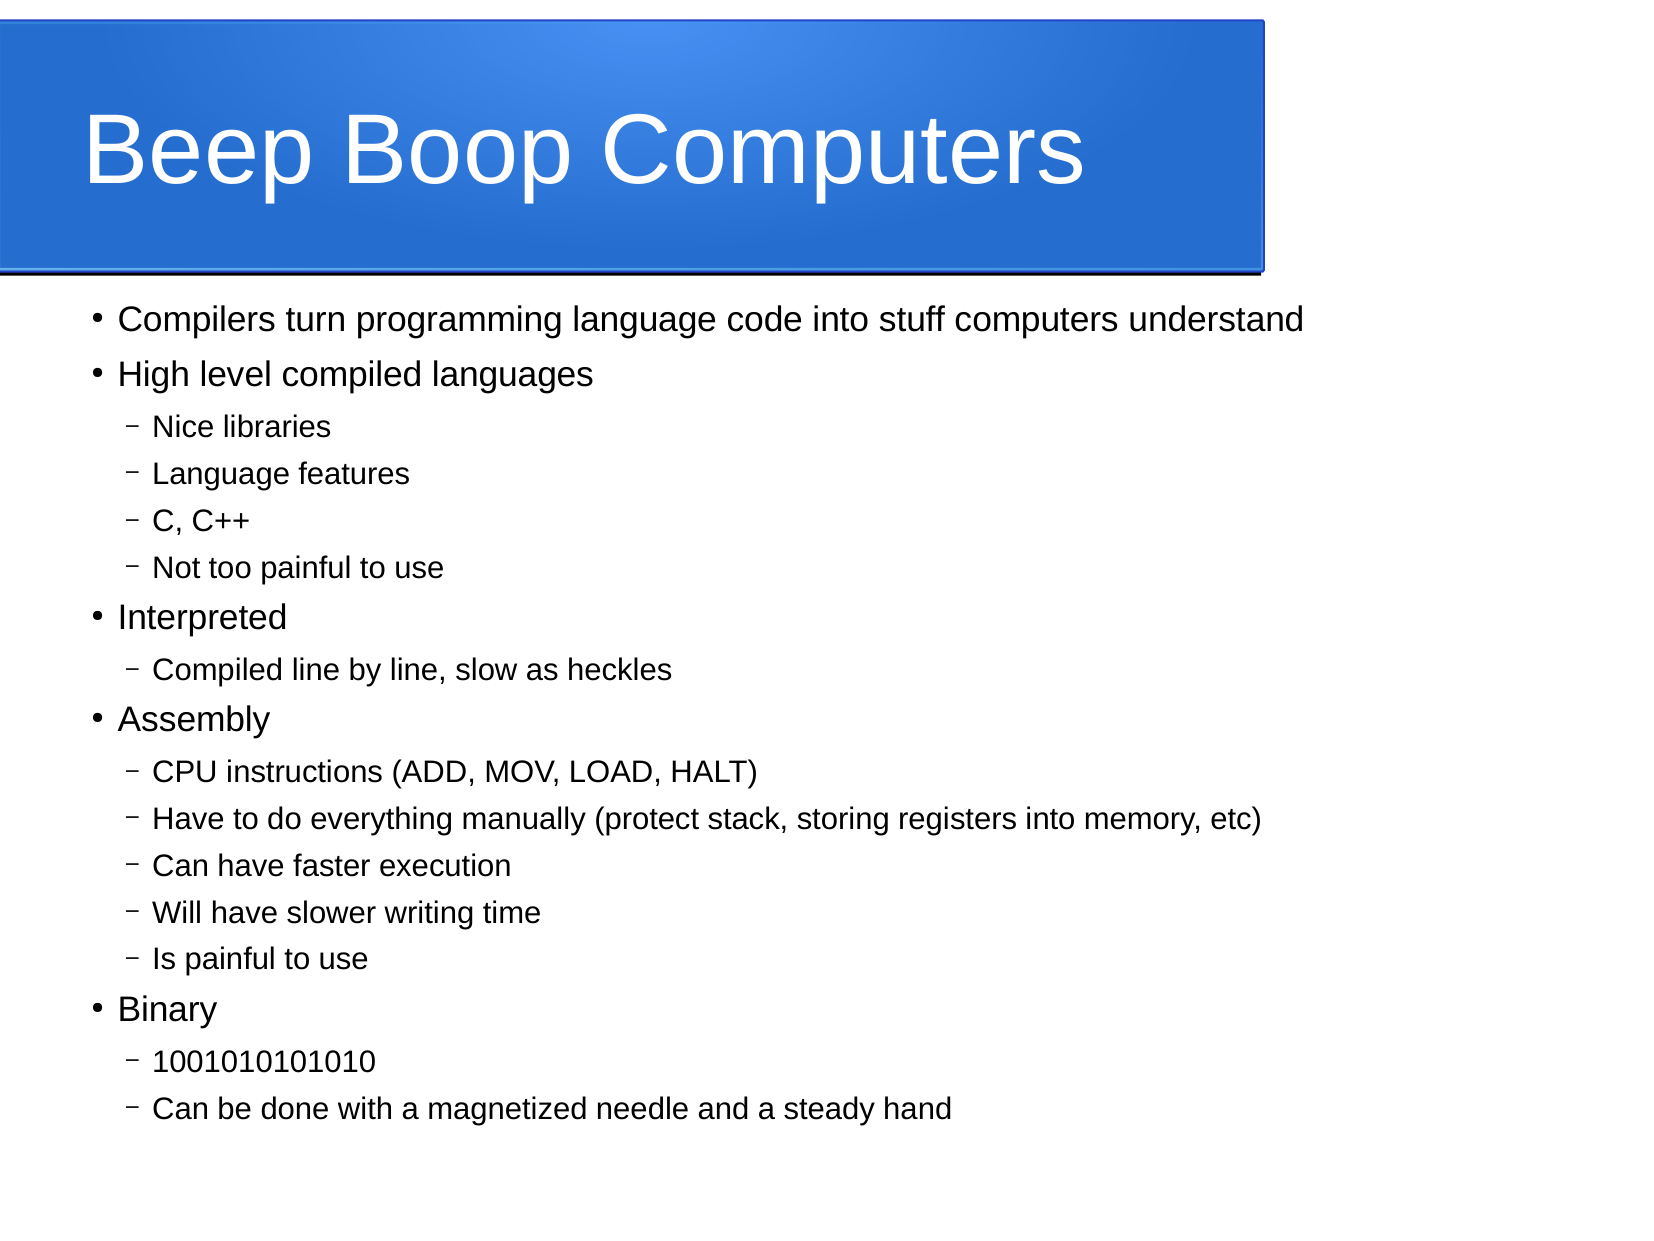

# Beep Boop Computers
Compilers turn programming language code into stuff computers understand
High level compiled languages
Nice libraries
Language features
C, C++
Not too painful to use
Interpreted
Compiled line by line, slow as heckles
Assembly
CPU instructions (ADD, MOV, LOAD, HALT)
Have to do everything manually (protect stack, storing registers into memory, etc)
Can have faster execution
Will have slower writing time
Is painful to use
Binary
1001010101010
Can be done with a magnetized needle and a steady hand